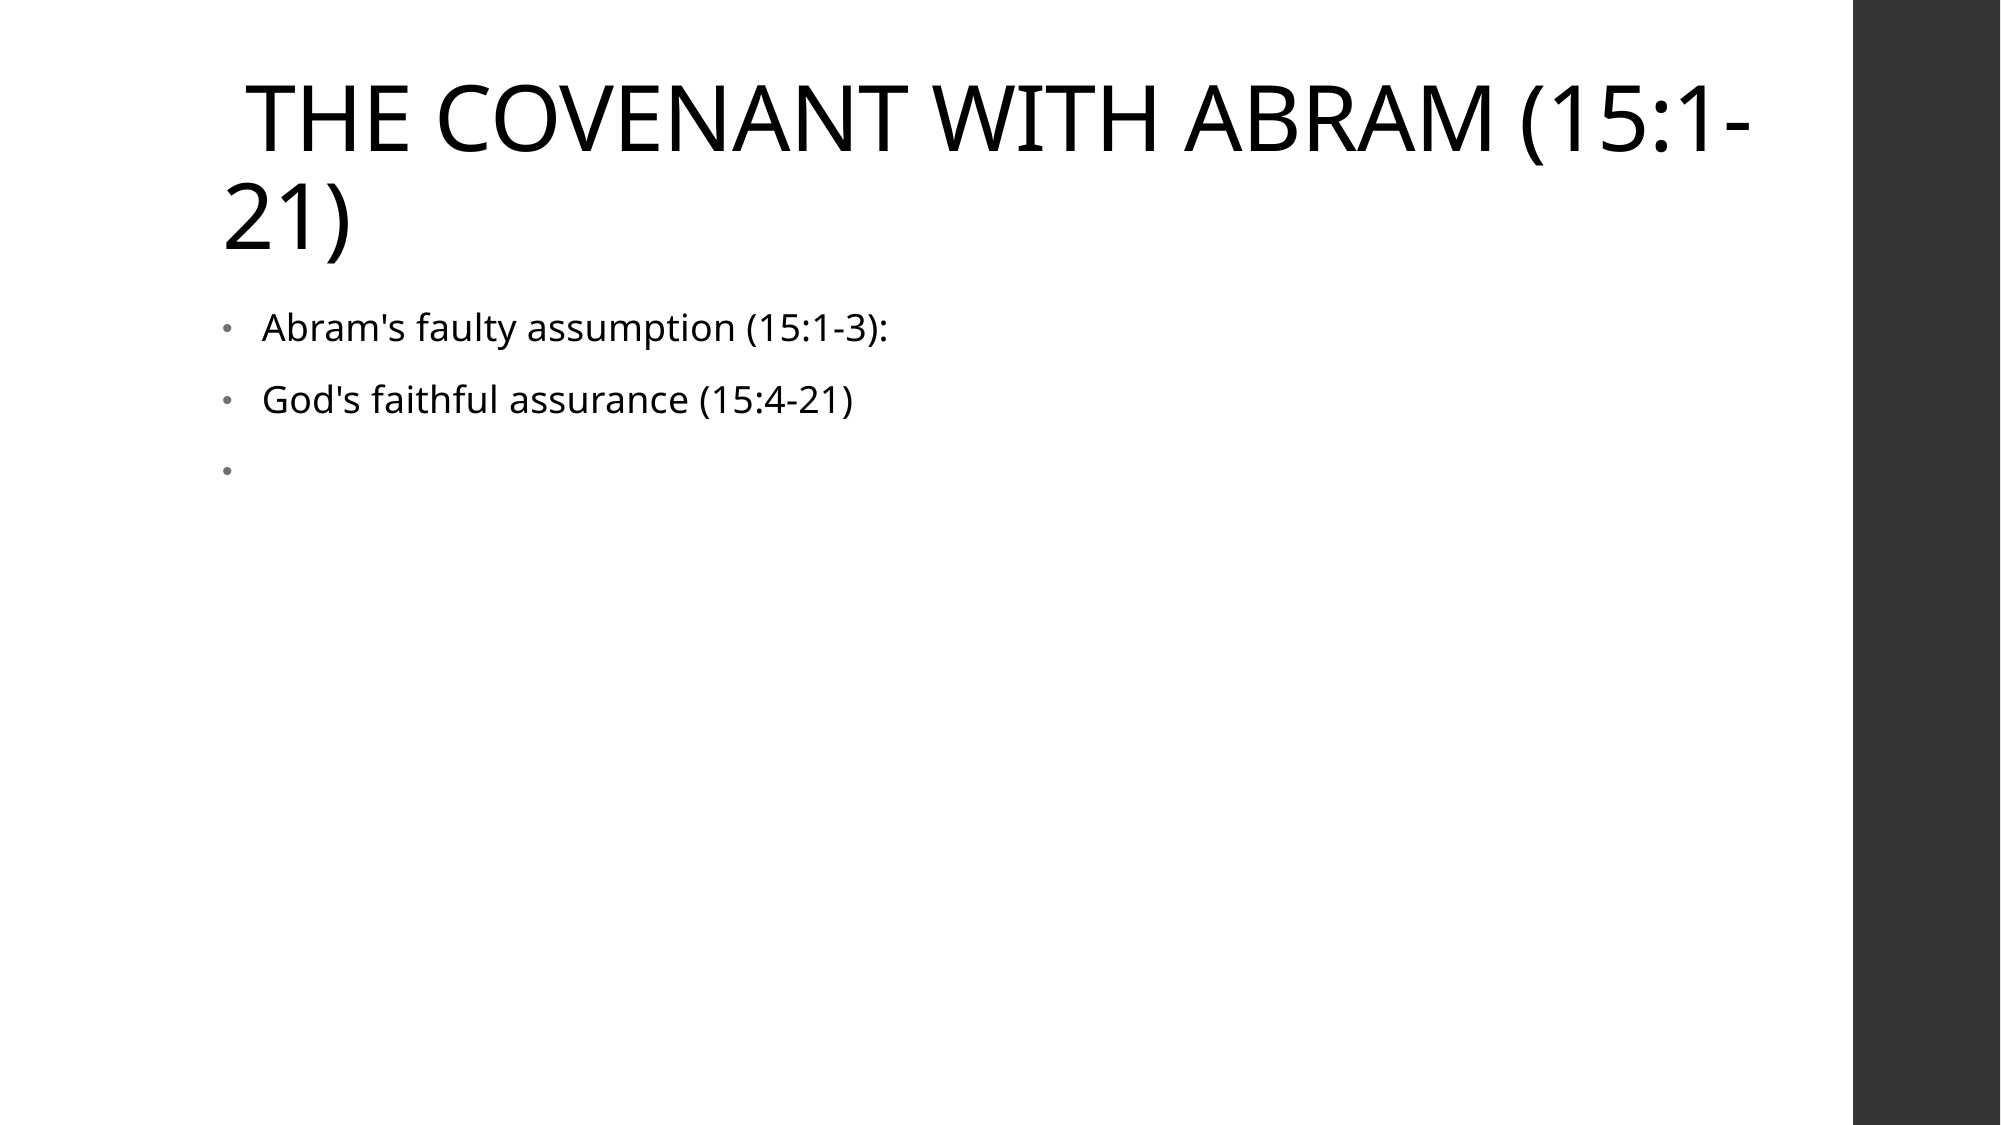

# THE COVENANT WITH ABRAM (15:1-21)
 Abram's faulty assumption (15:1-3):
 God's faithful assurance (15:4-21)